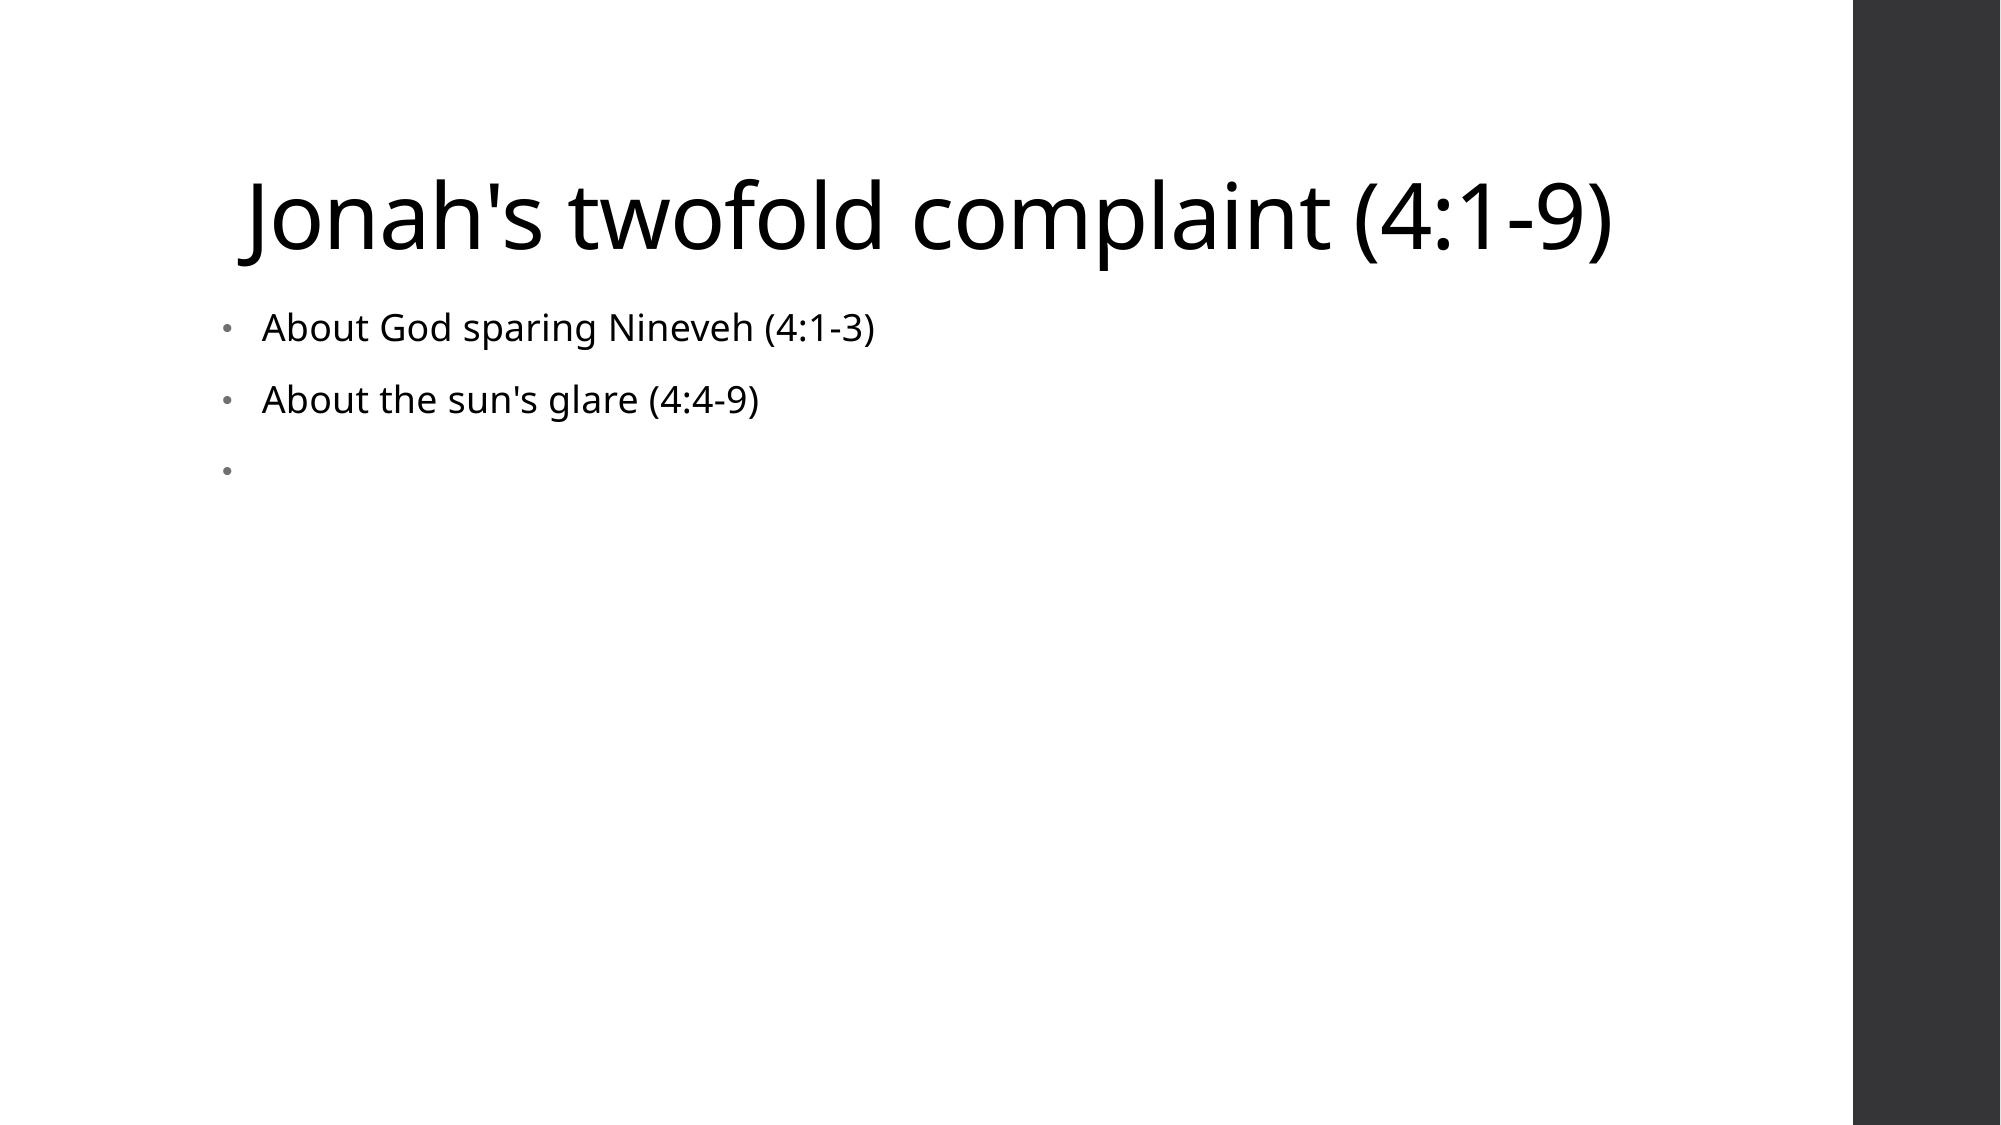

# Jonah's twofold complaint (4:1-9)
 About God sparing Nineveh (4:1-3)
 About the sun's glare (4:4-9)